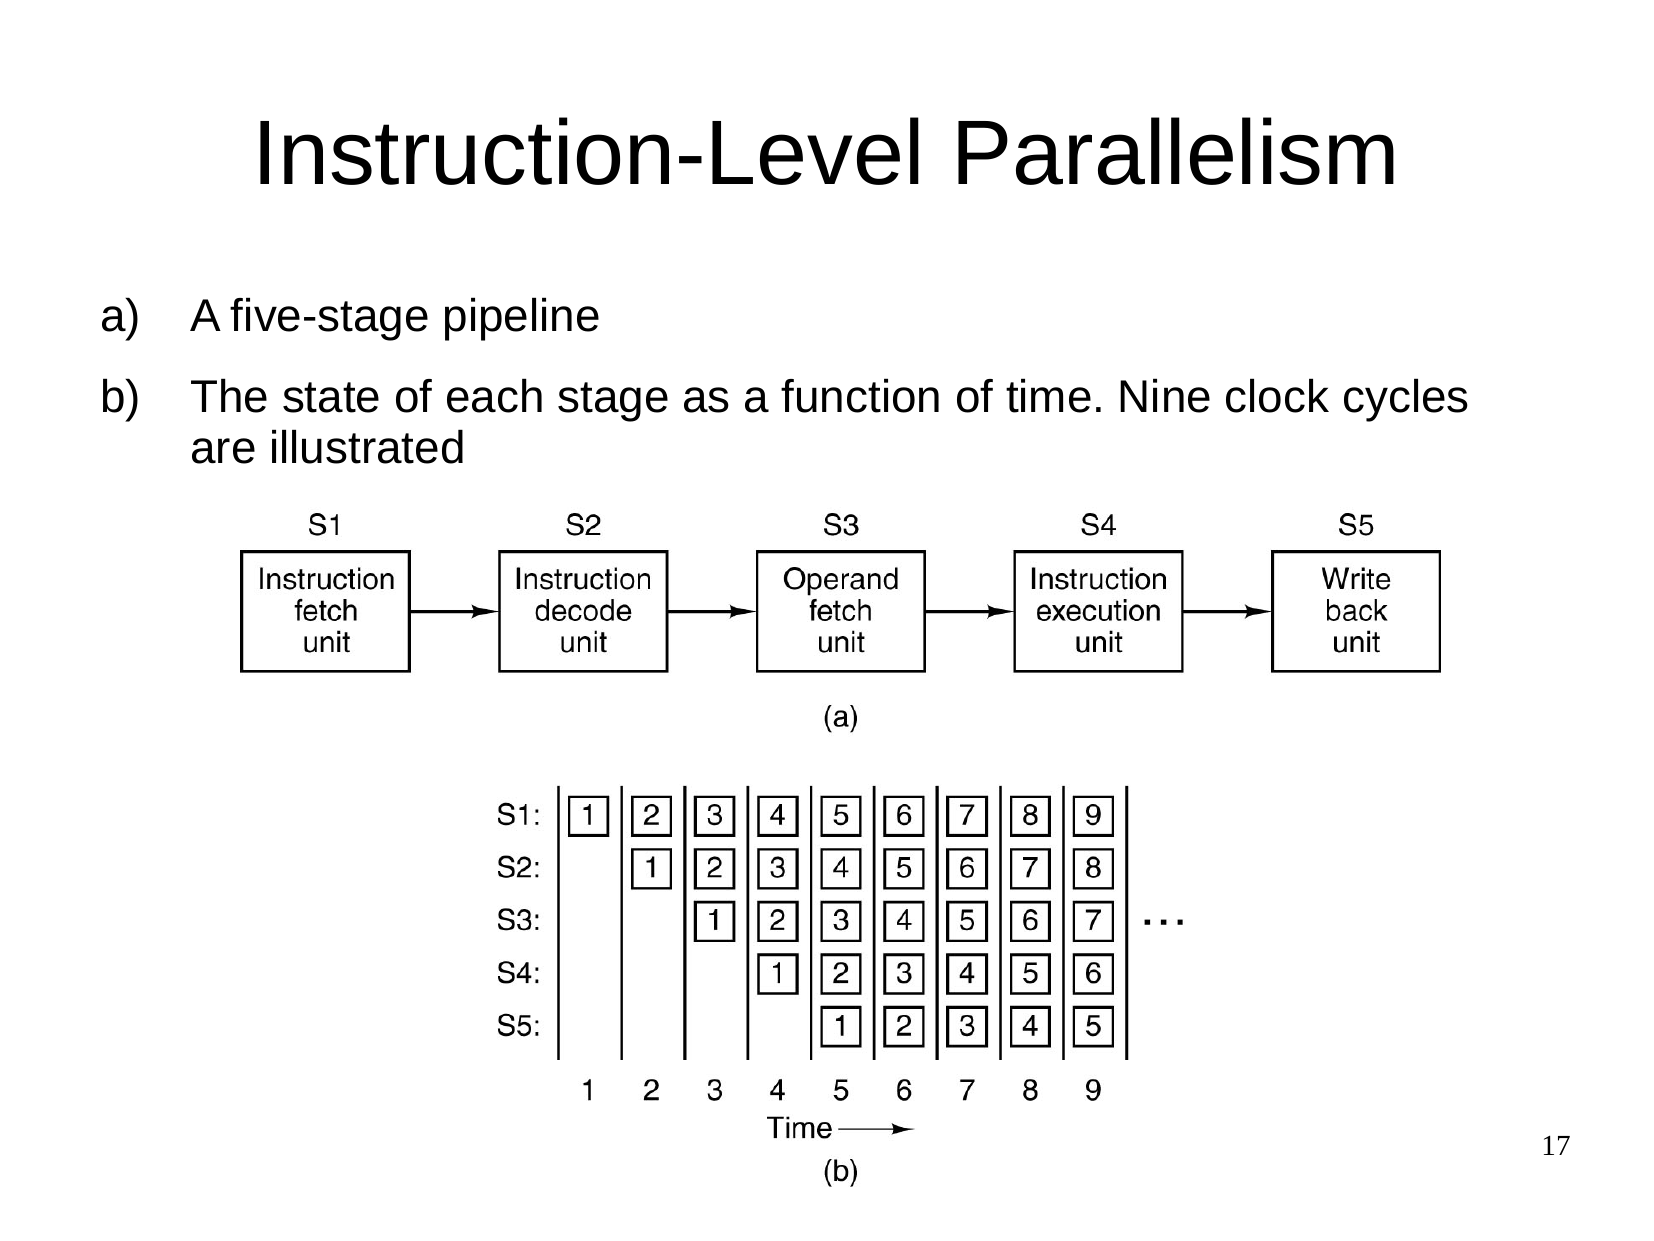

# Instruction-Level Parallelism
A five-stage pipeline
The state of each stage as a function of time. Nine clock cycles are illustrated
17